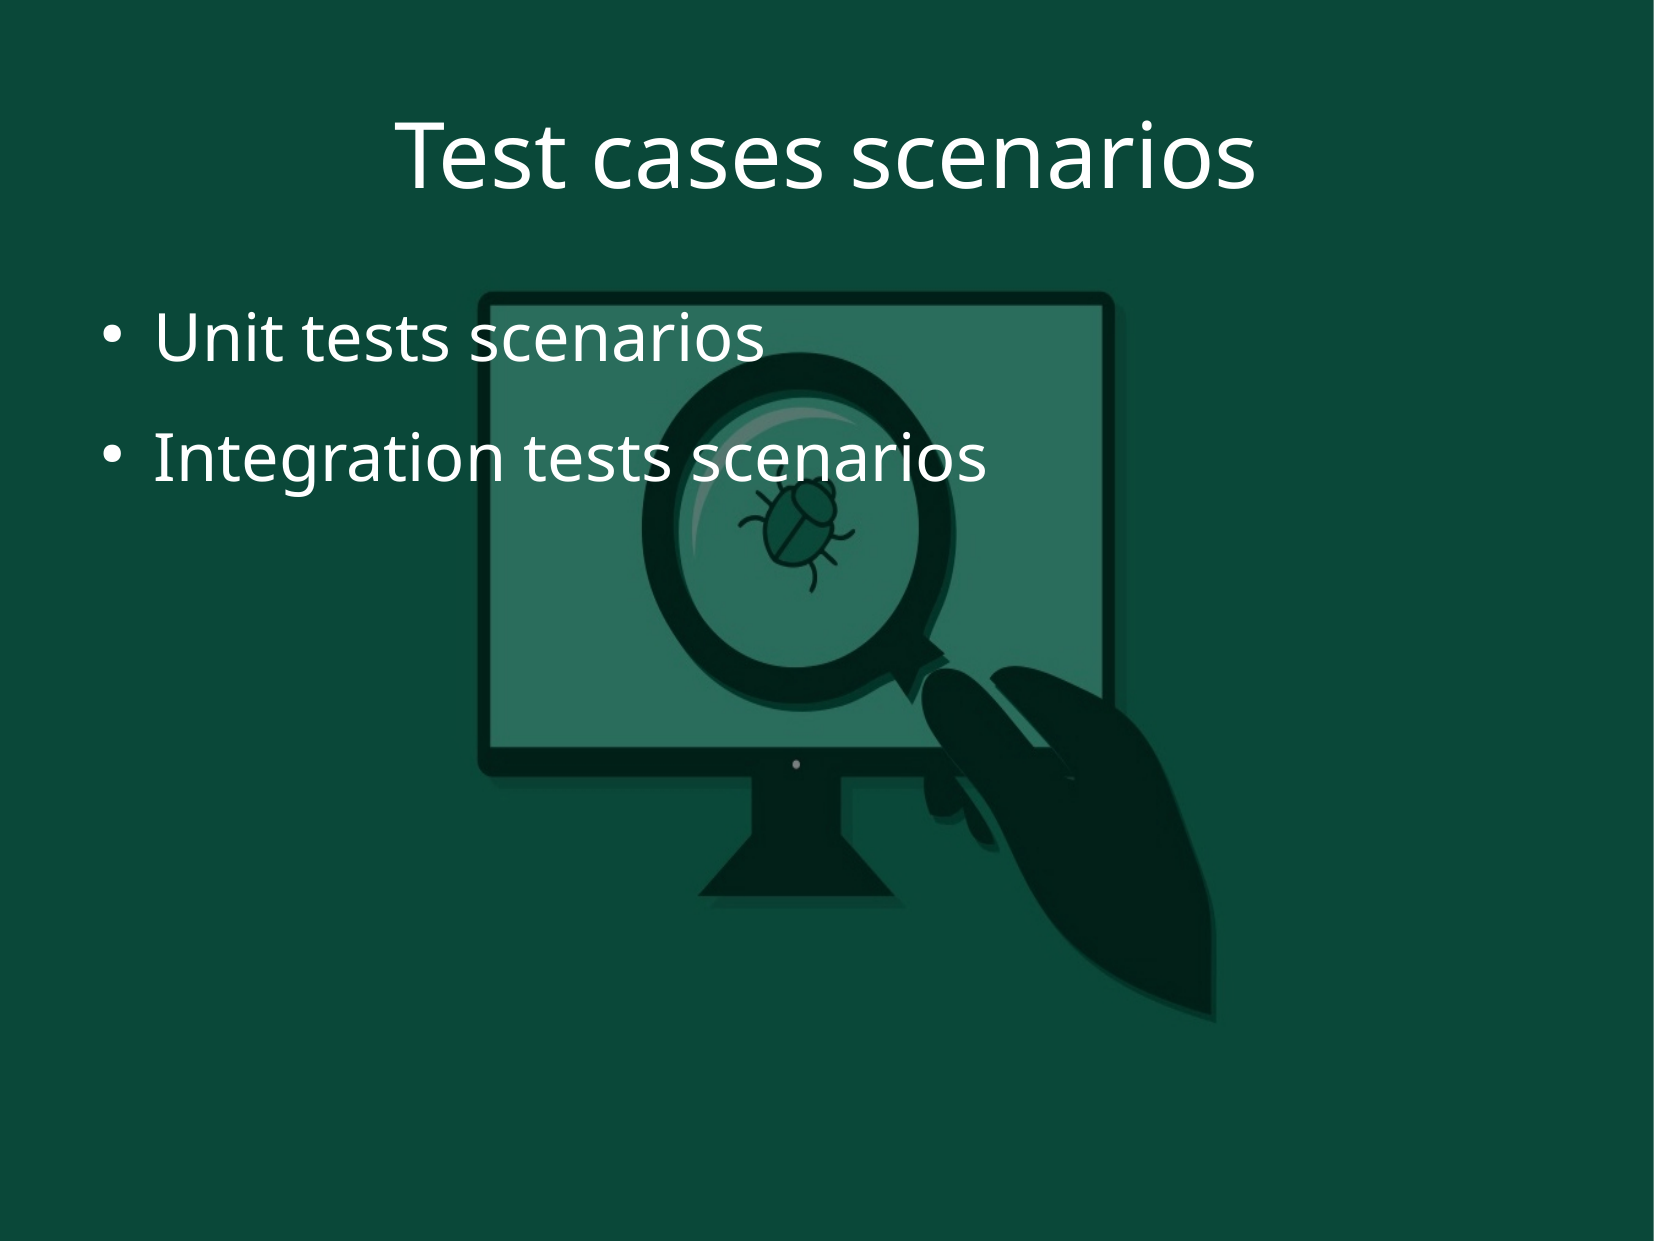

# Test cases scenarios
Unit tests scenarios
Integration tests scenarios